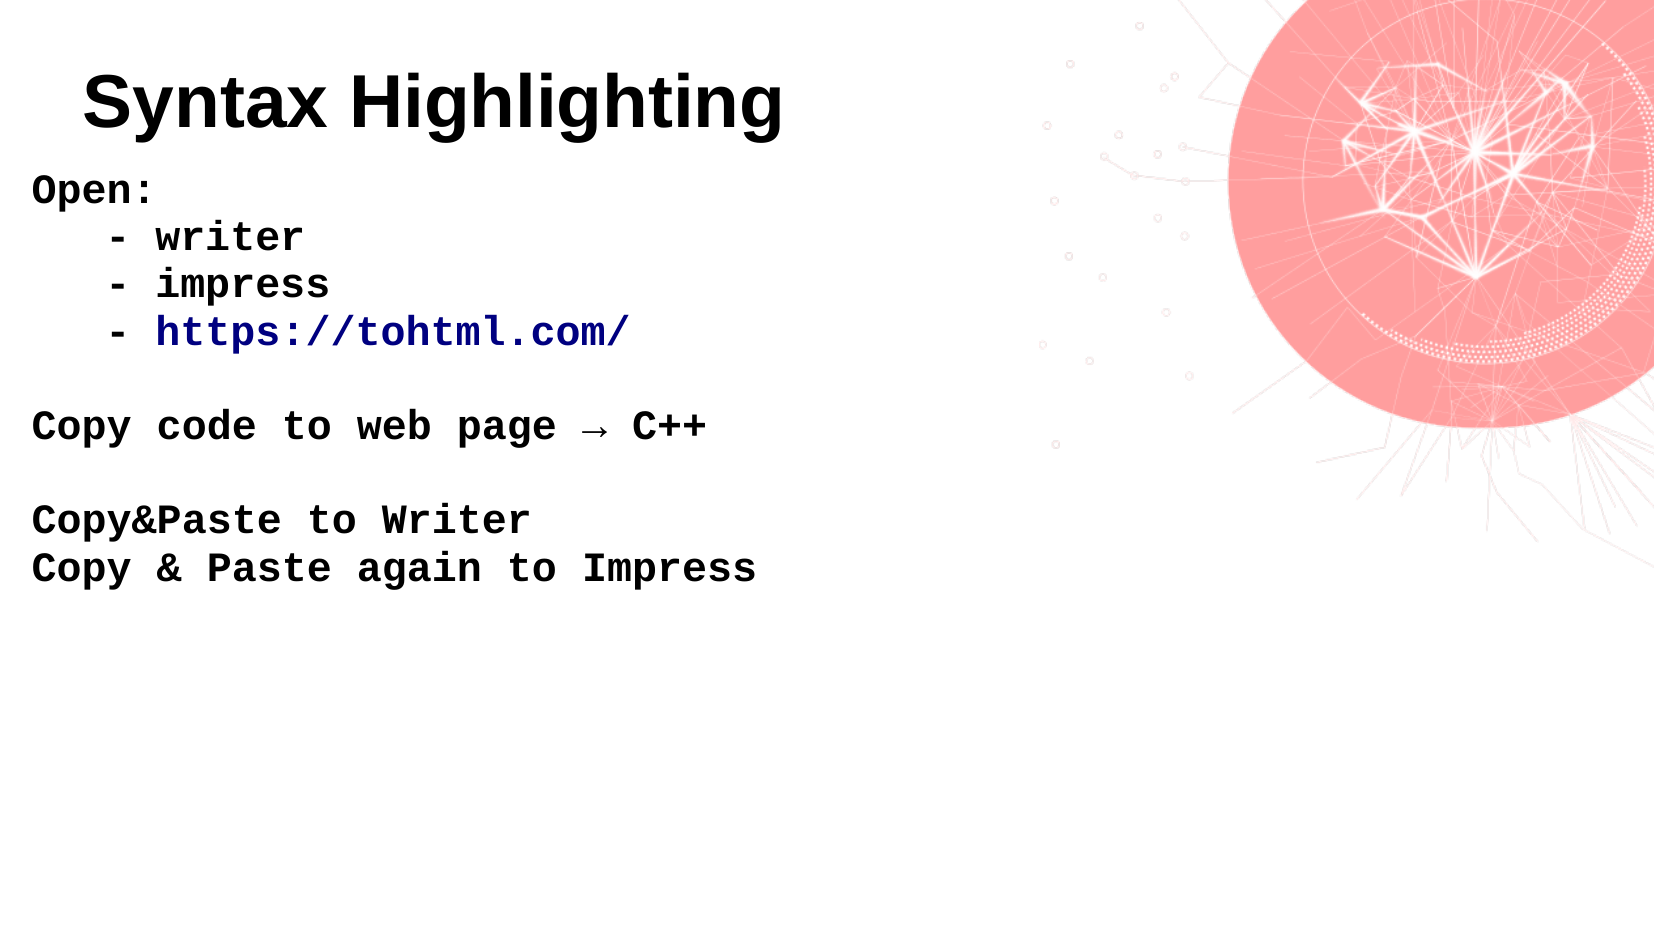

# Syntax Highlighting
Open:
	- writer
	- impress
	- https://tohtml.com/
Copy code to web page → C++
Copy&Paste to Writer
Copy & Paste again to Impress